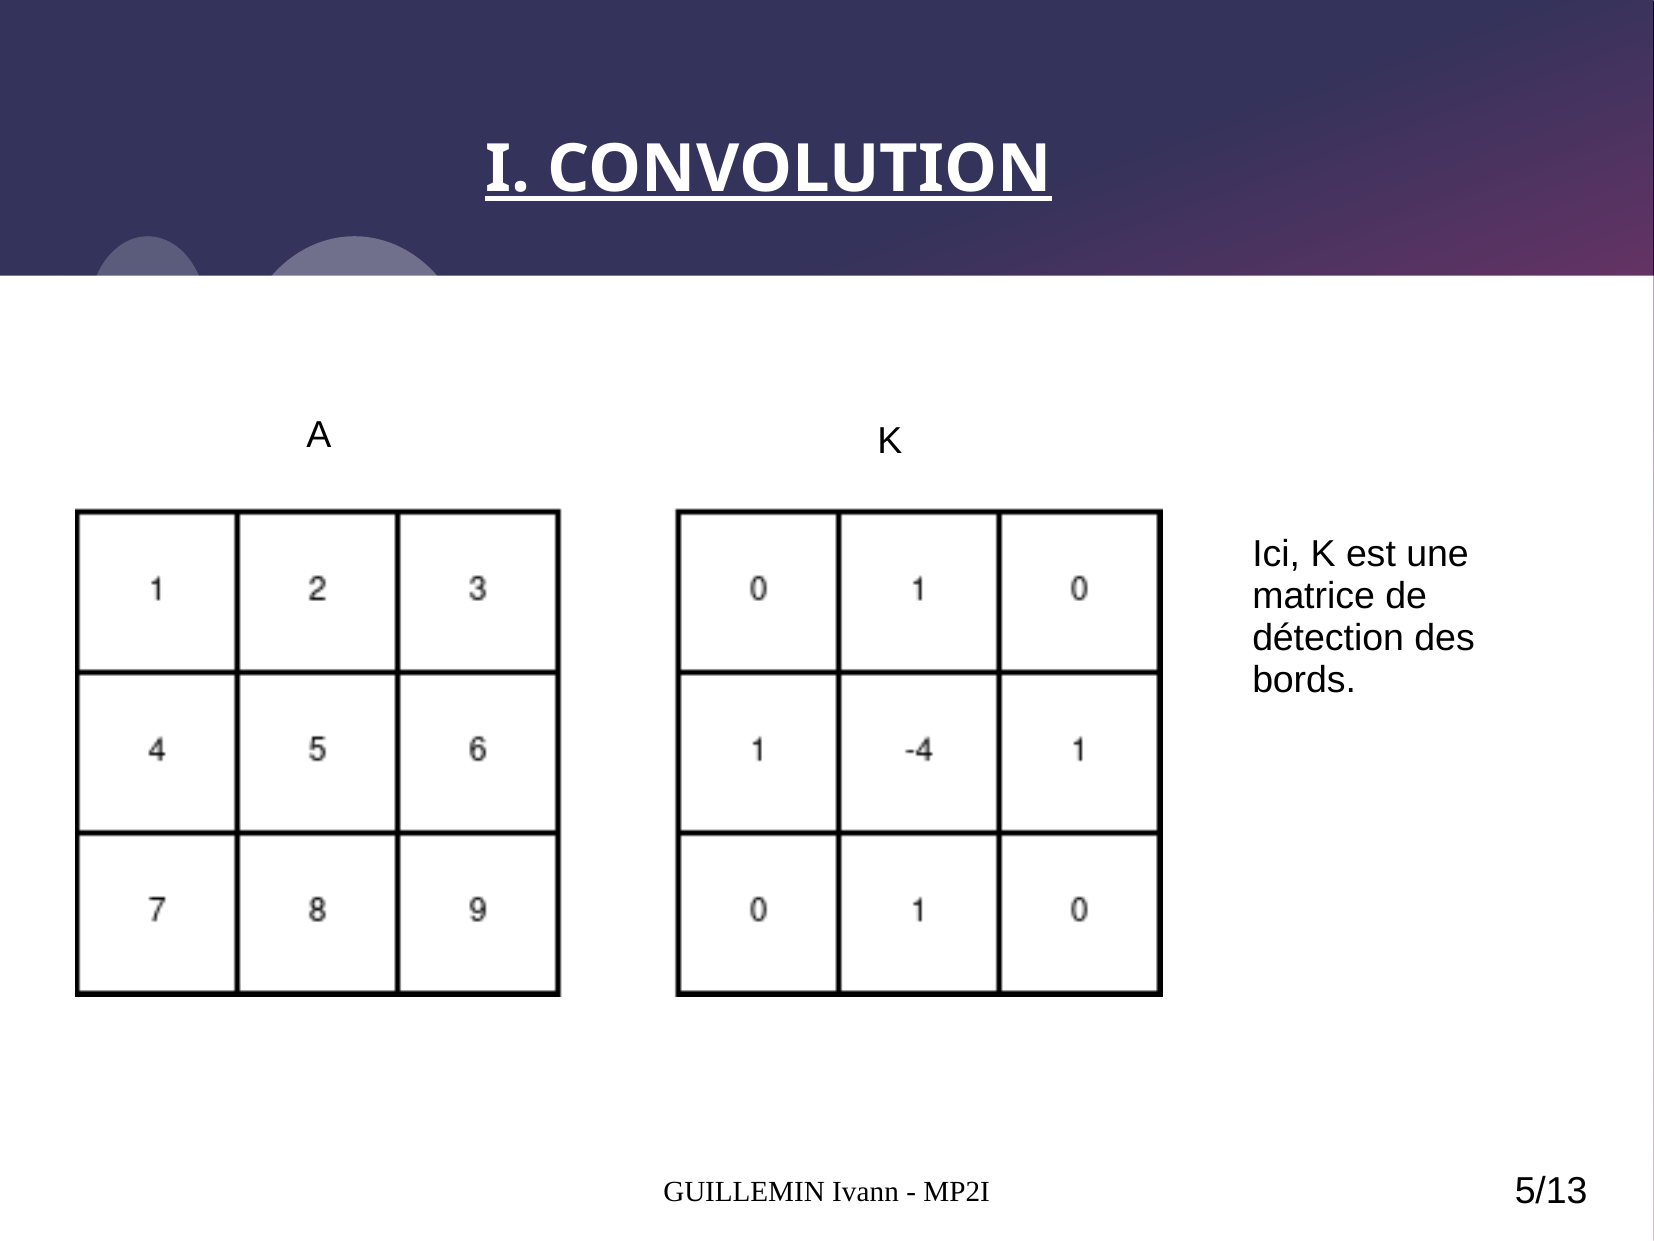

I. CONVOLUTION
A
K
Ici, K est une matrice de détection des bords.
GUILLEMIN Ivann - MP2I
5/13